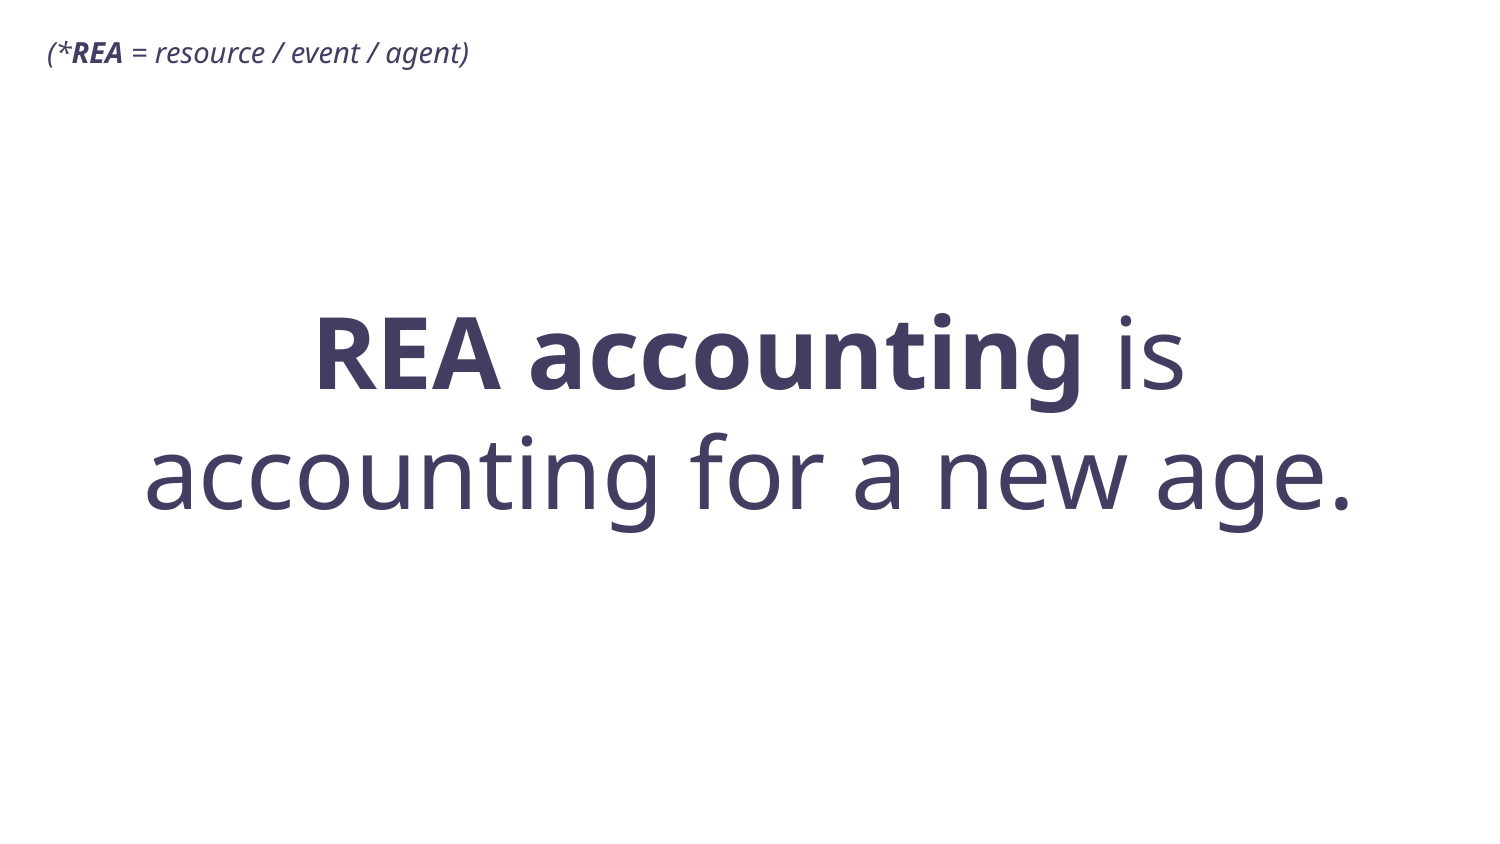

(*REA = resource / event / agent)
# REA accounting is accounting for a new age.